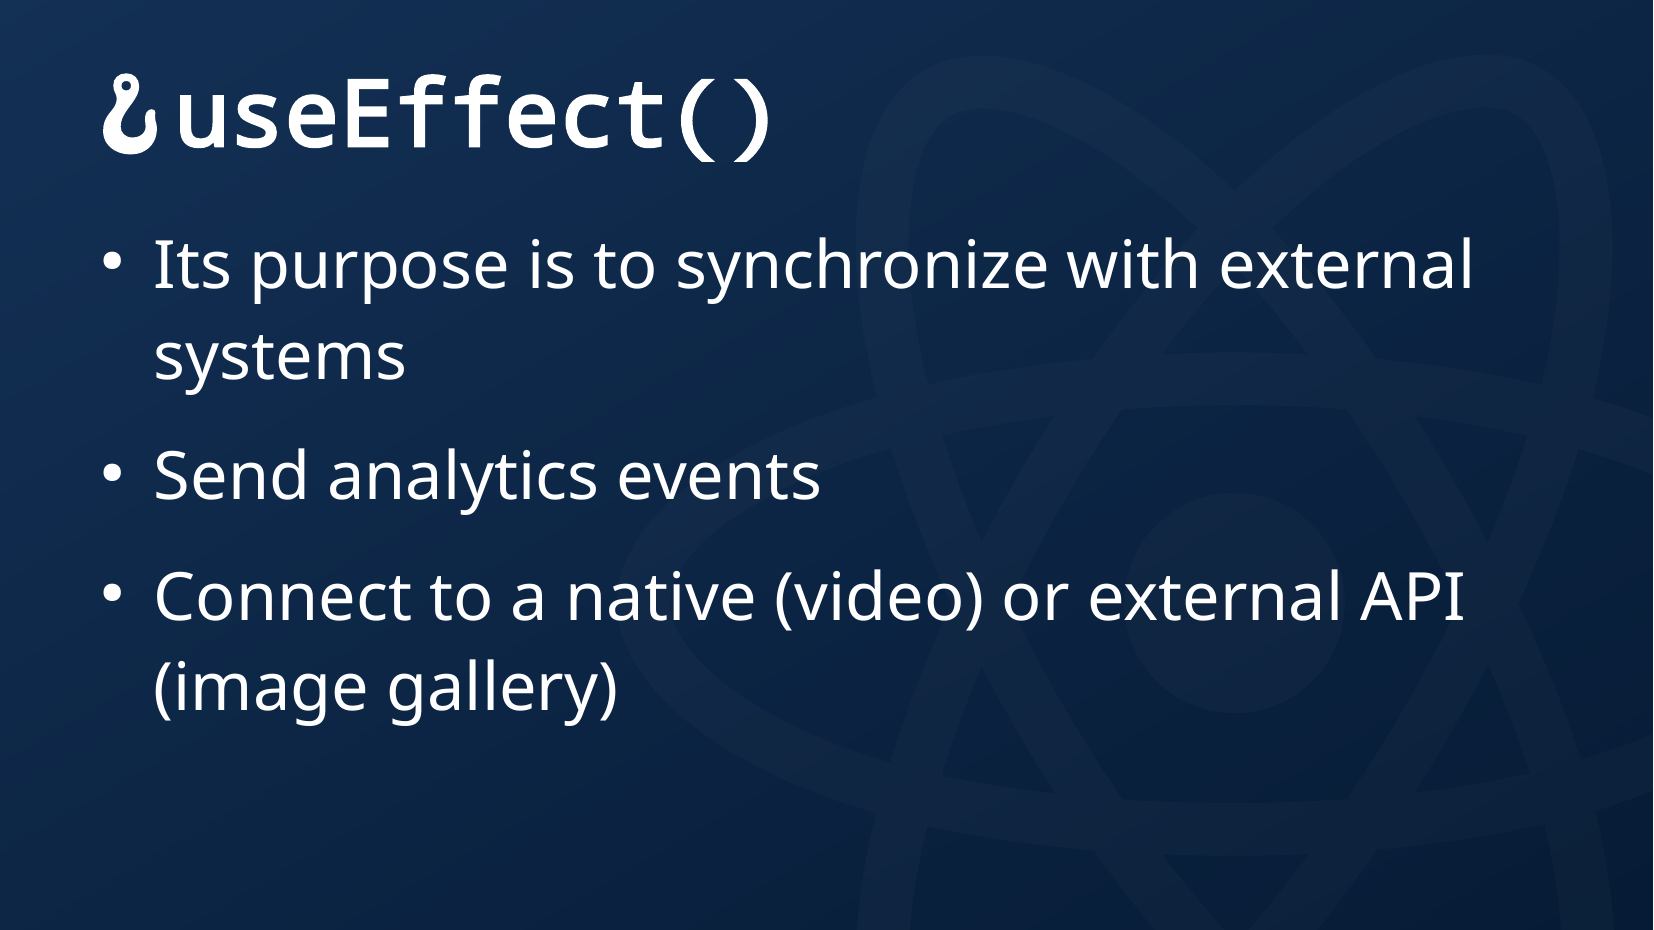

# 🪝useEffect()
Its purpose is to synchronize with external systems
Send analytics events
Connect to a native (video) or external API (image gallery)